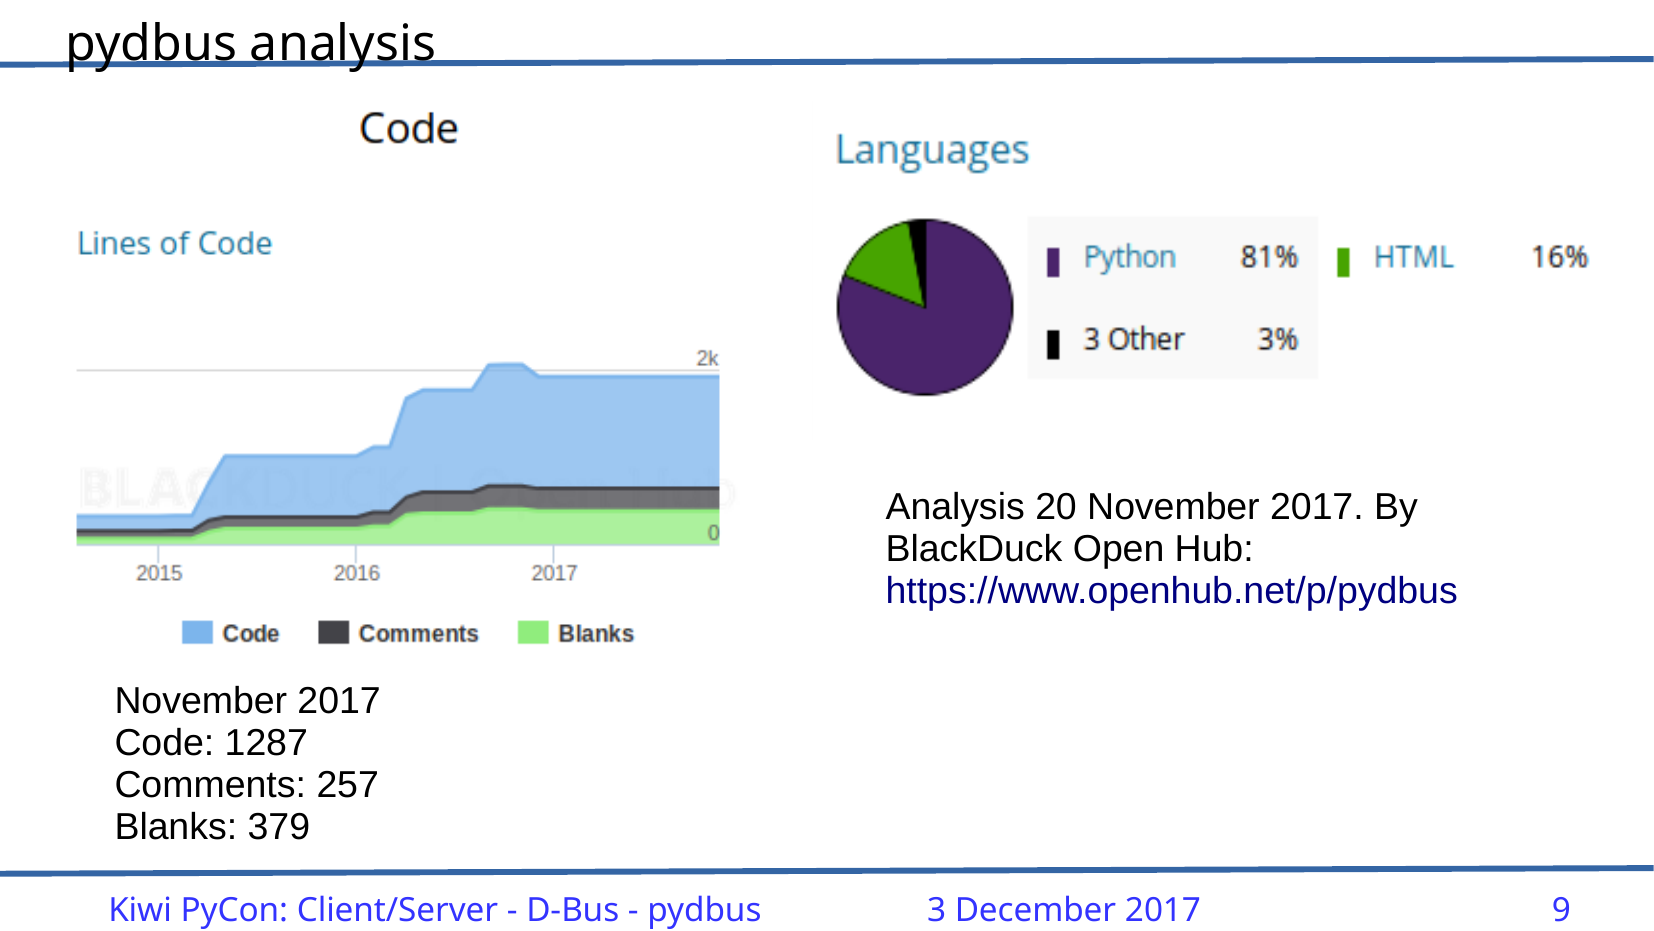

pydbus analysis
Analysis 20 November 2017. By BlackDuck Open Hub:
https://www.openhub.net/p/pydbus
November 2017
Code: 1287
Comments: 257
Blanks: 379
Kiwi PyCon: Client/Server - D-Bus - pydbus
3 December 2017
9